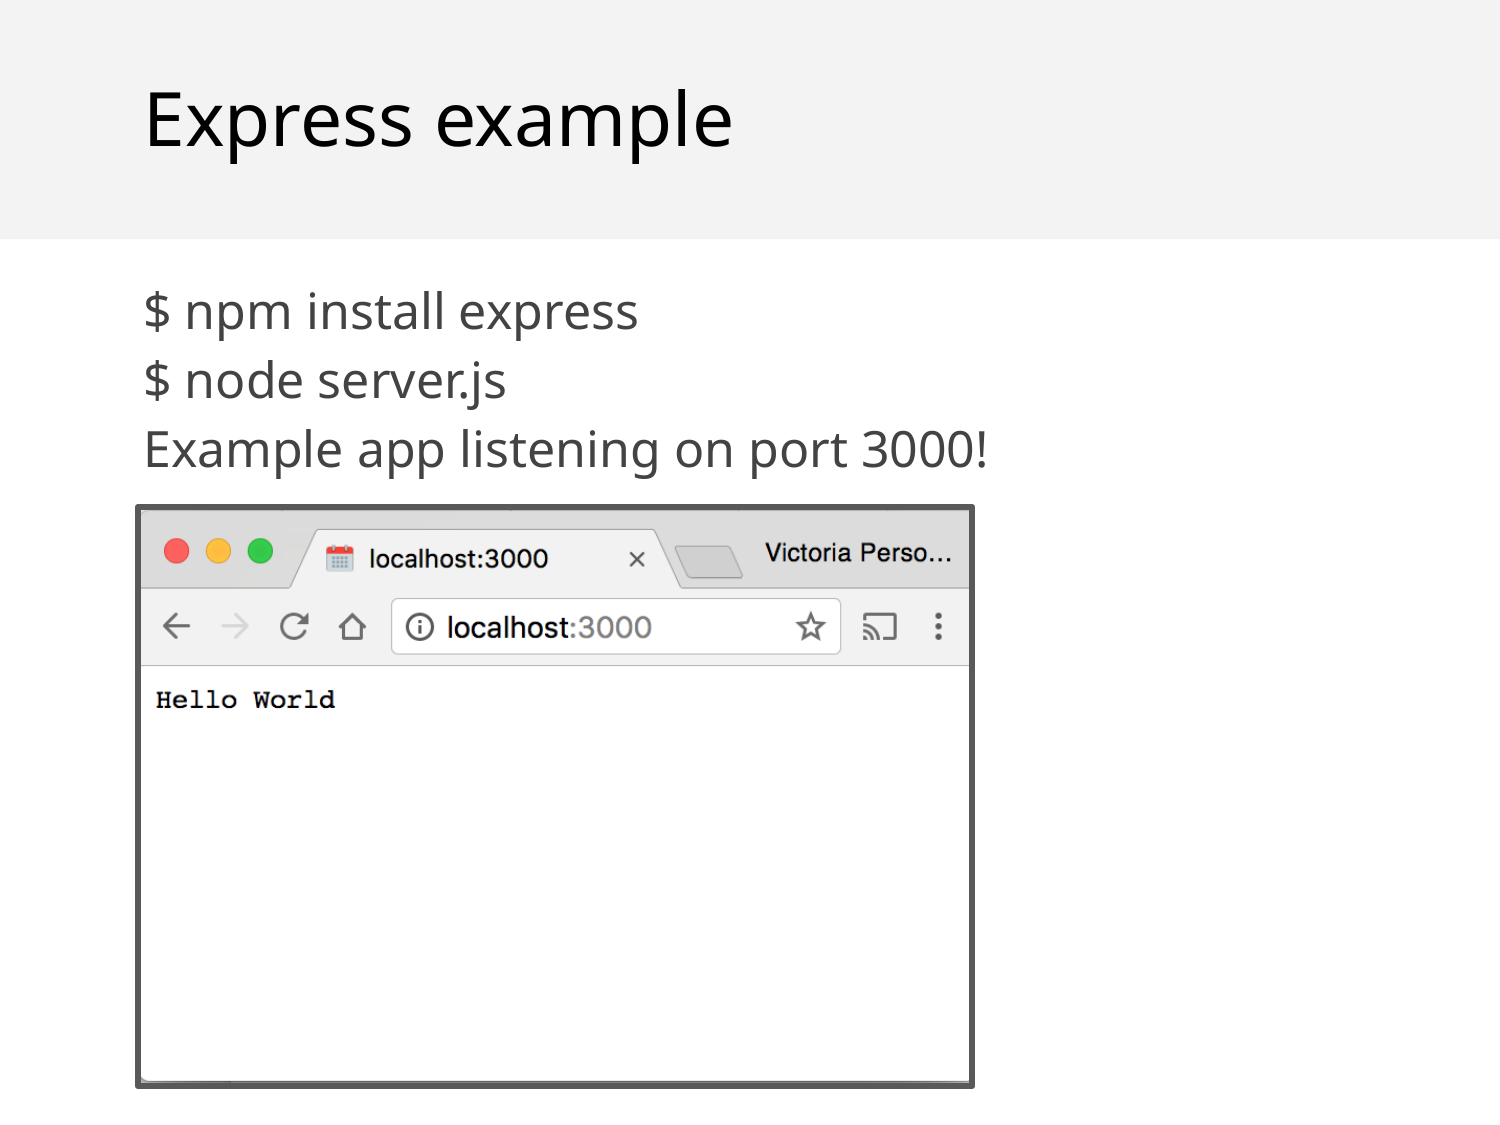

# Express example
$ npm install express
$ node server.js
Example app listening on port 3000!